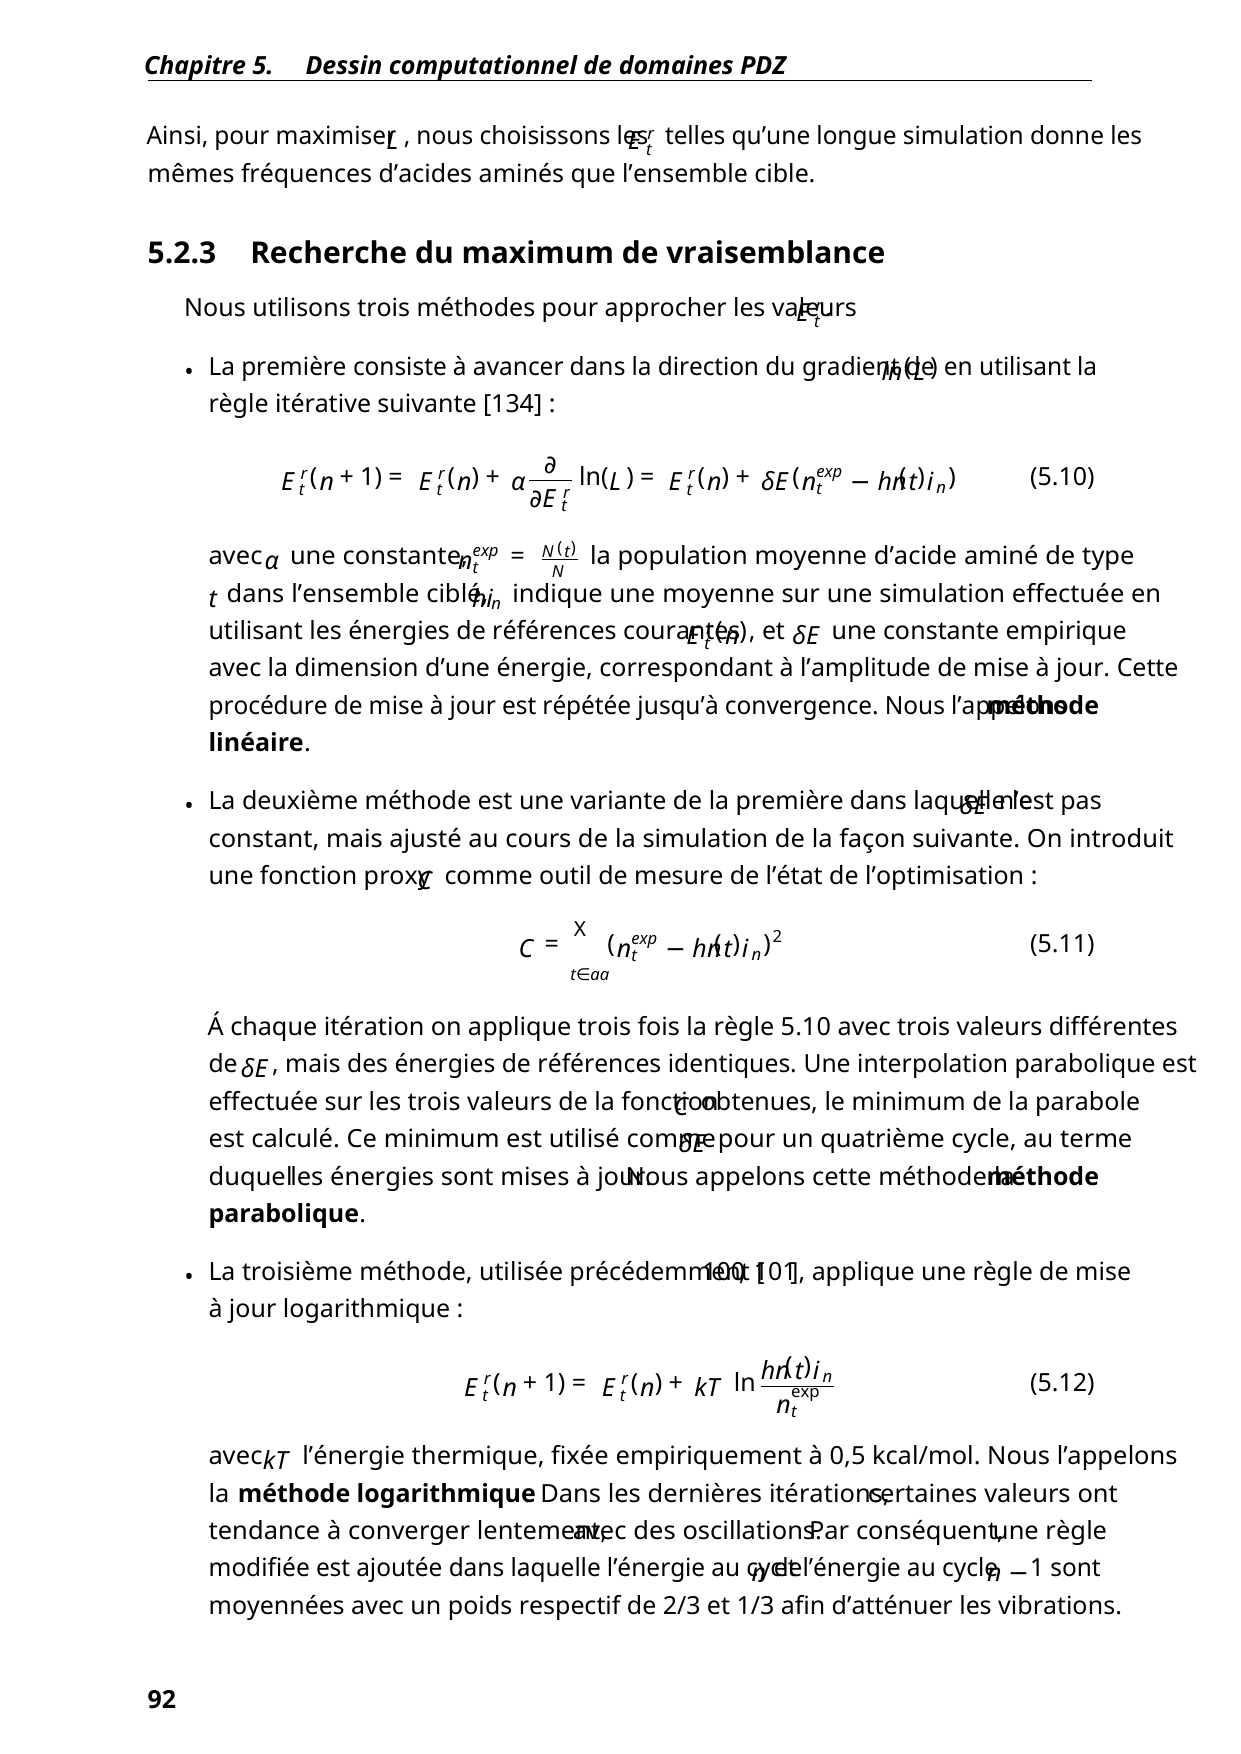

Chapitre 5.
Dessin computationnel de domaines PDZ
Ainsi, pour maximiser
, nous choisissons les
telles qu’une longue simulation donne les
r
L
E
t
mêmes fréquences d’acides aminés que l’ensemble cible.
5.2.3
Recherche du maximum de vraisemblance
Nous utilisons trois méthodes pour approcher les valeurs
.
r
E
t
La première consiste à avancer dans la direction du gradient de
(
) en utilisant la
•
ln
L
règle itérative suivante [134] :
∂
(
+ 1) =
(
) +
ln(
) =
(
) +
(
(
)
)
(5.10)
exp
r
r
r
E
n
E
n
α
L
E
n
δE
n
− hn
t
i
n
t
t
t
t
r
∂E
t
(
)
avec
une constante,
=
la population moyenne d’acide aminé de type
exp
N
t
α
n
t
N
dans l’ensemble ciblé,
indique une moyenne sur une simulation effectuée en
t
hi
n
utilisant les énergies de références courantes
(
)
, et
une constante empirique
r
E
n
δE
t
avec la dimension d’une énergie, correspondant à l’amplitude de mise à jour. Cette
procédure de mise à jour est répétée jusqu’à convergence. Nous l’appelons
méthode
linéaire.
La deuxième méthode est une variante de la première dans laquelle le
n’est pas
•
δE
constant, mais ajusté au cours de la simulation de la façon suivante. On introduit
une fonction proxy
comme outil de mesure de l’état de l’optimisation :
C
X
2
=
(
(
)
)
(5.11)
exp
C
n
− hn
t
i
n
t
t∈aa
Á chaque itération on applique trois fois la règle 5.10 avec trois valeurs différentes
de
, mais des énergies de références identiques. Une interpolation parabolique est
δE
effectuée sur les trois valeurs de la fonction
obtenues, le minimum de la parabole
C
est calculé. Ce minimum est utilisé comme
pour un quatrième cycle, au terme
δE
duquel
les énergies sont mises à jour.
Nous appelons cette méthode la
méthode
parabolique.
La troisième méthode, utilisée précédemment [
100
,
101
], applique une règle de mise
•
à jour logarithmique :
(
)
hn
t
i
n
(
+ 1) =
(
) +
ln
(5.12)
r
r
E
n
E
n
kT
exp
t
t
n
t
avec
l’énergie thermique, fixée empiriquement à 0,5 kcal/mol. Nous l’appelons
kT
la
méthode logarithmique
.
Dans les dernières itérations,
certaines valeurs ont
tendance à converger lentement,
avec des oscillations.
Par conséquent,
une règle
modifiée est ajoutée dans laquelle l’énergie au cycle
et l’énergie au cycle
1 sont
n
n −
moyennées avec un poids respectif de 2/3 et 1/3 afin d’atténuer les vibrations.
92